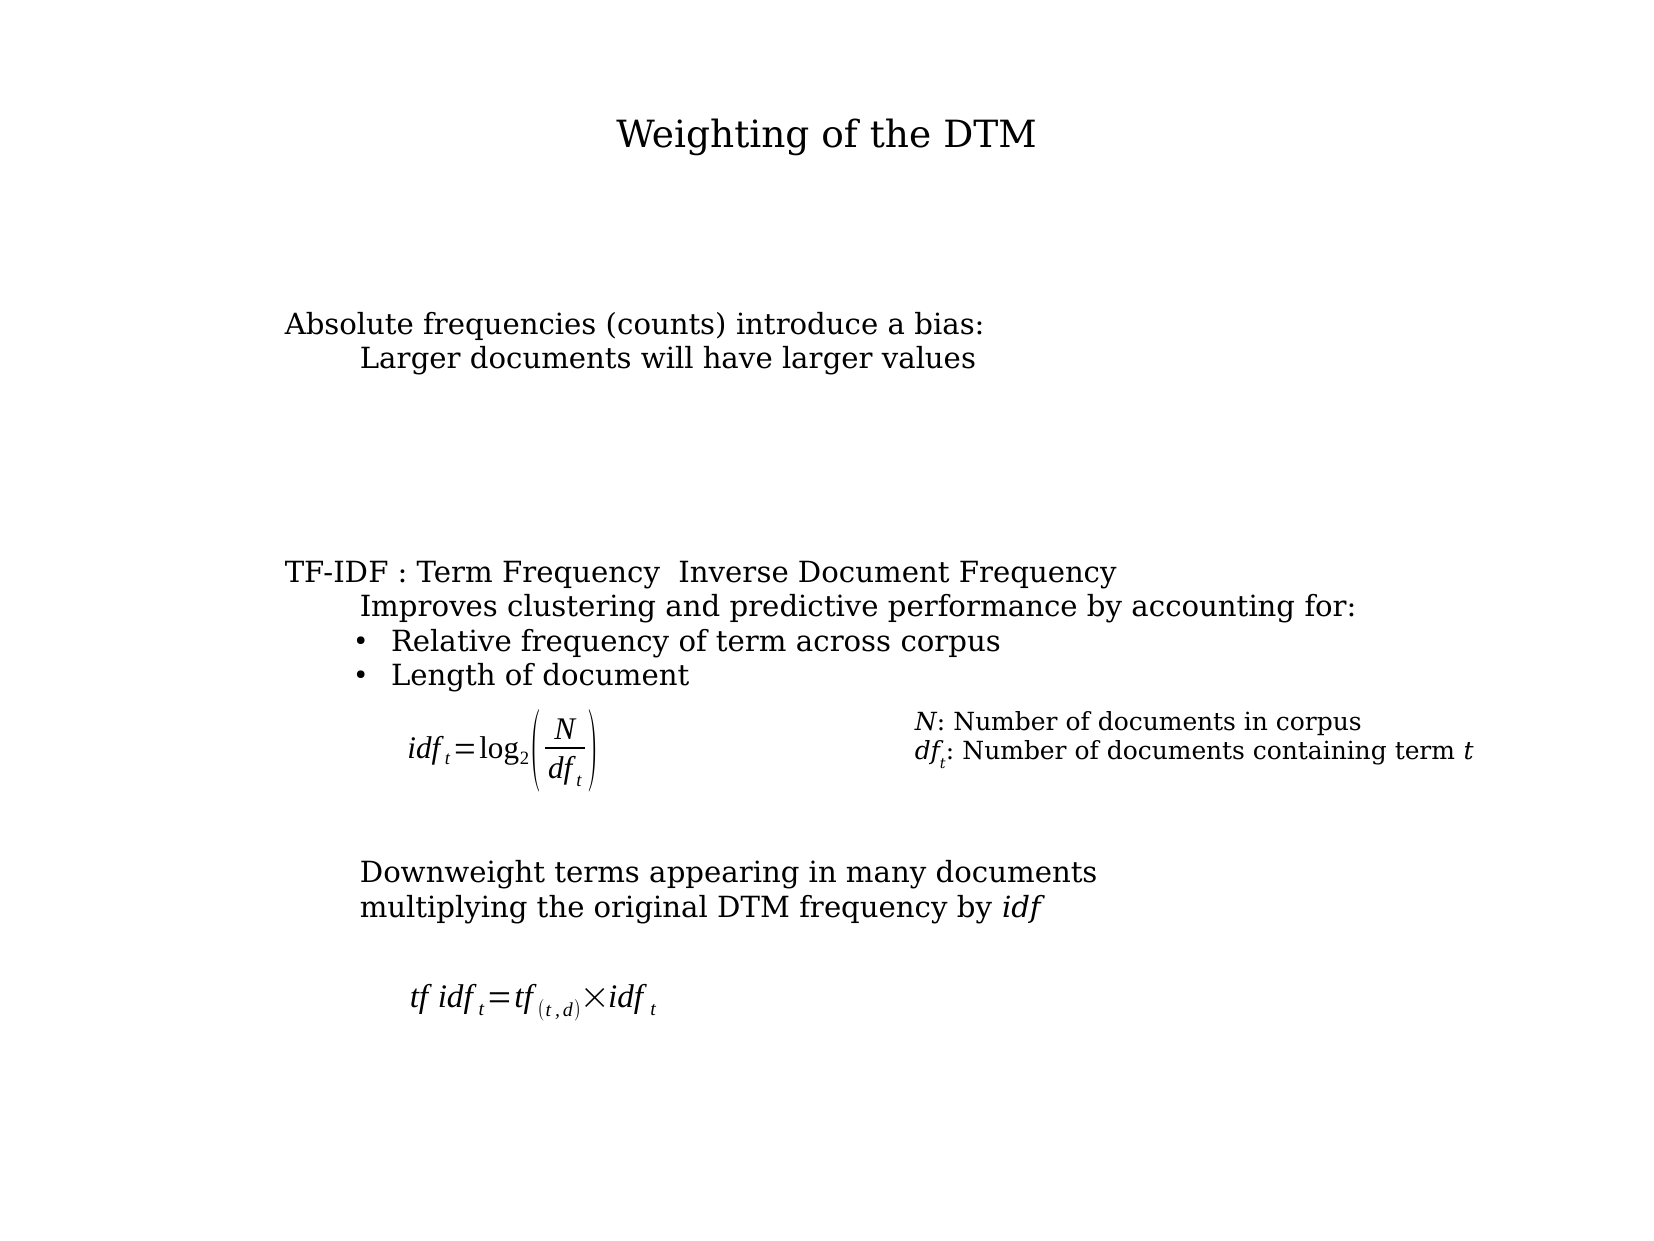

Weighting of the DTM
Absolute frequencies (counts) introduce a bias:
	Larger documents will have larger values
TF-IDF : Term Frequency Inverse Document Frequency
	Improves clustering and predictive performance by accounting for:
Relative frequency of term across corpus
Length of document
N: Number of documents in corpus
dft: Number of documents containing term t
	Downweight terms appearing in many documents
	multiplying the original DTM frequency by idf